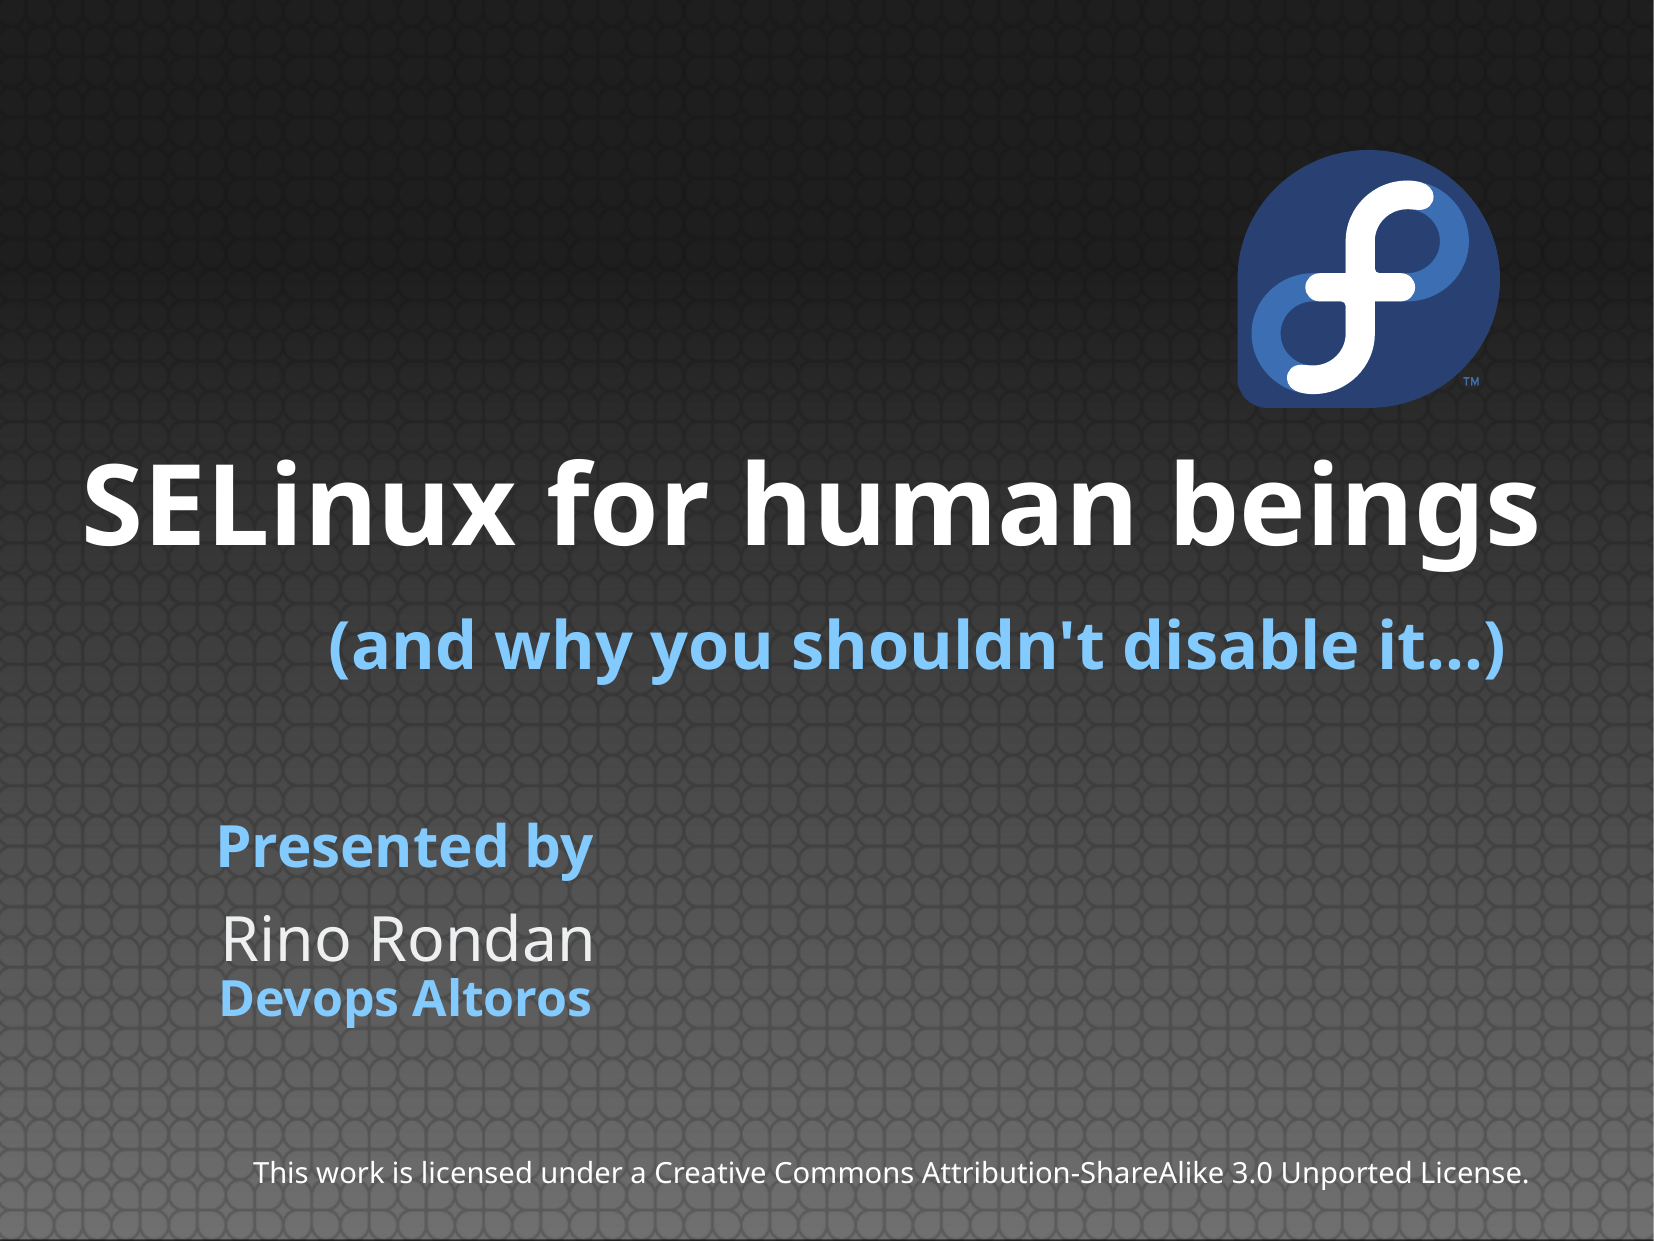

SELinux for human beings
# (and why you shouldn't disable it...)
Presented by
Rino Rondan
Devops Altoros
This work is licensed under a Creative Commons Attribution-ShareAlike 3.0 Unported License.